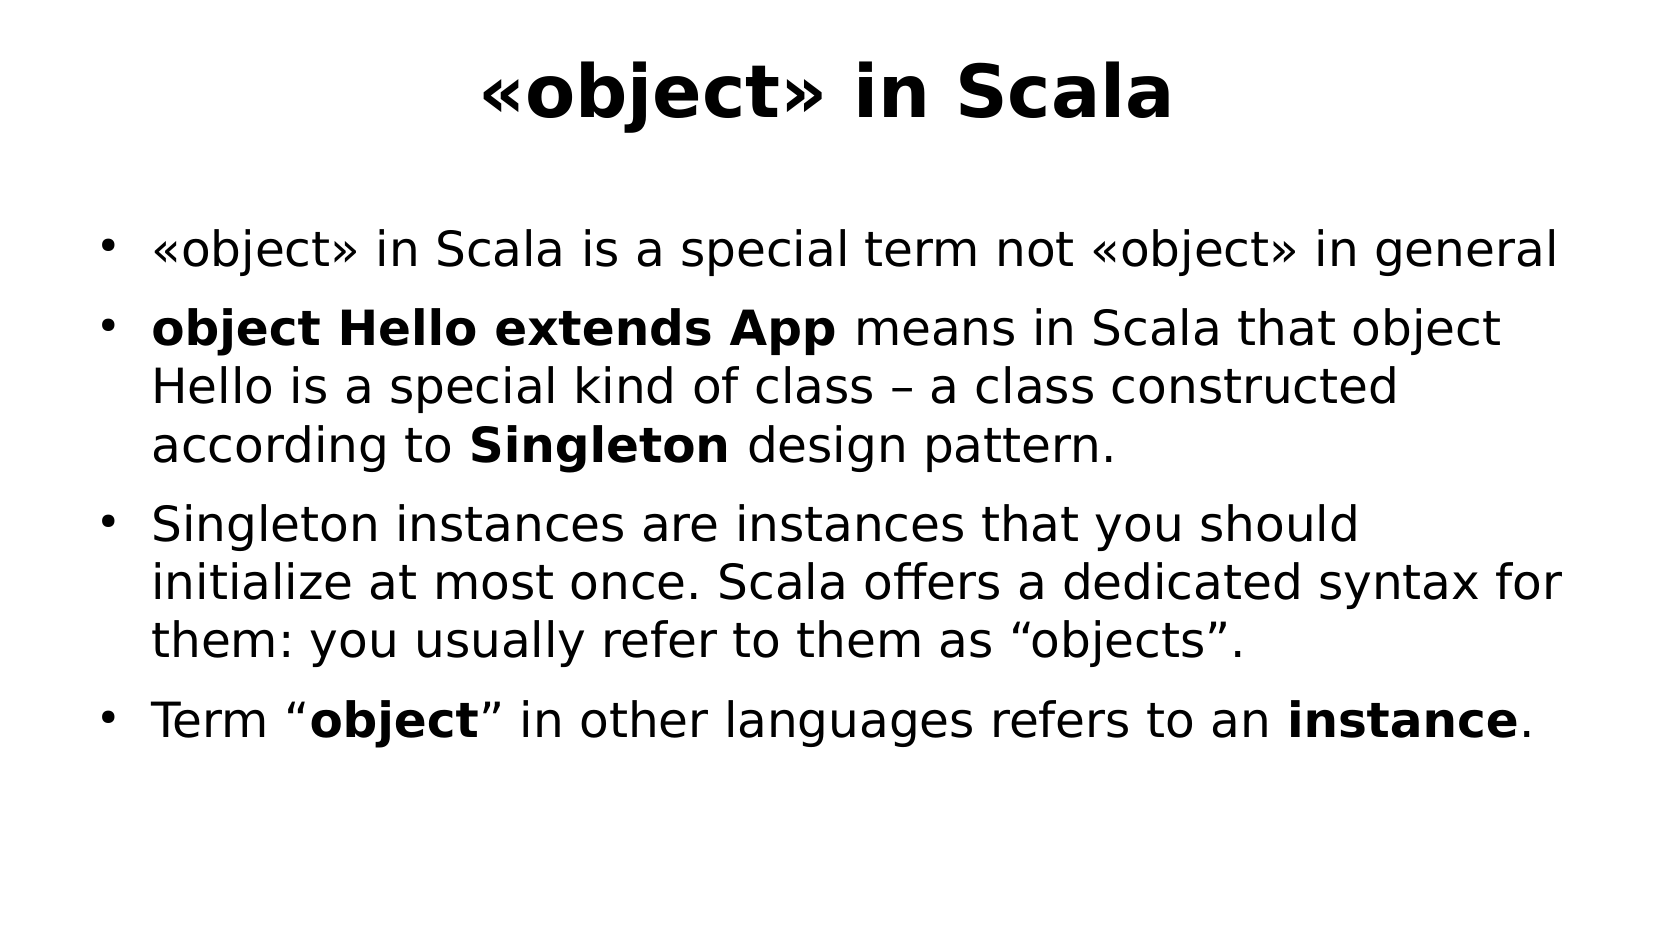

# «object» in Scala
«object» in Scala is a special term not «object» in general
object Hello extends App means in Scala that object Hello is a special kind of class – a class constructed according to Singleton design pattern.
Singleton instances are instances that you should initialize at most once. Scala offers a dedicated syntax for them: you usually refer to them as “objects”.
Term “object” in other languages refers to an instance.